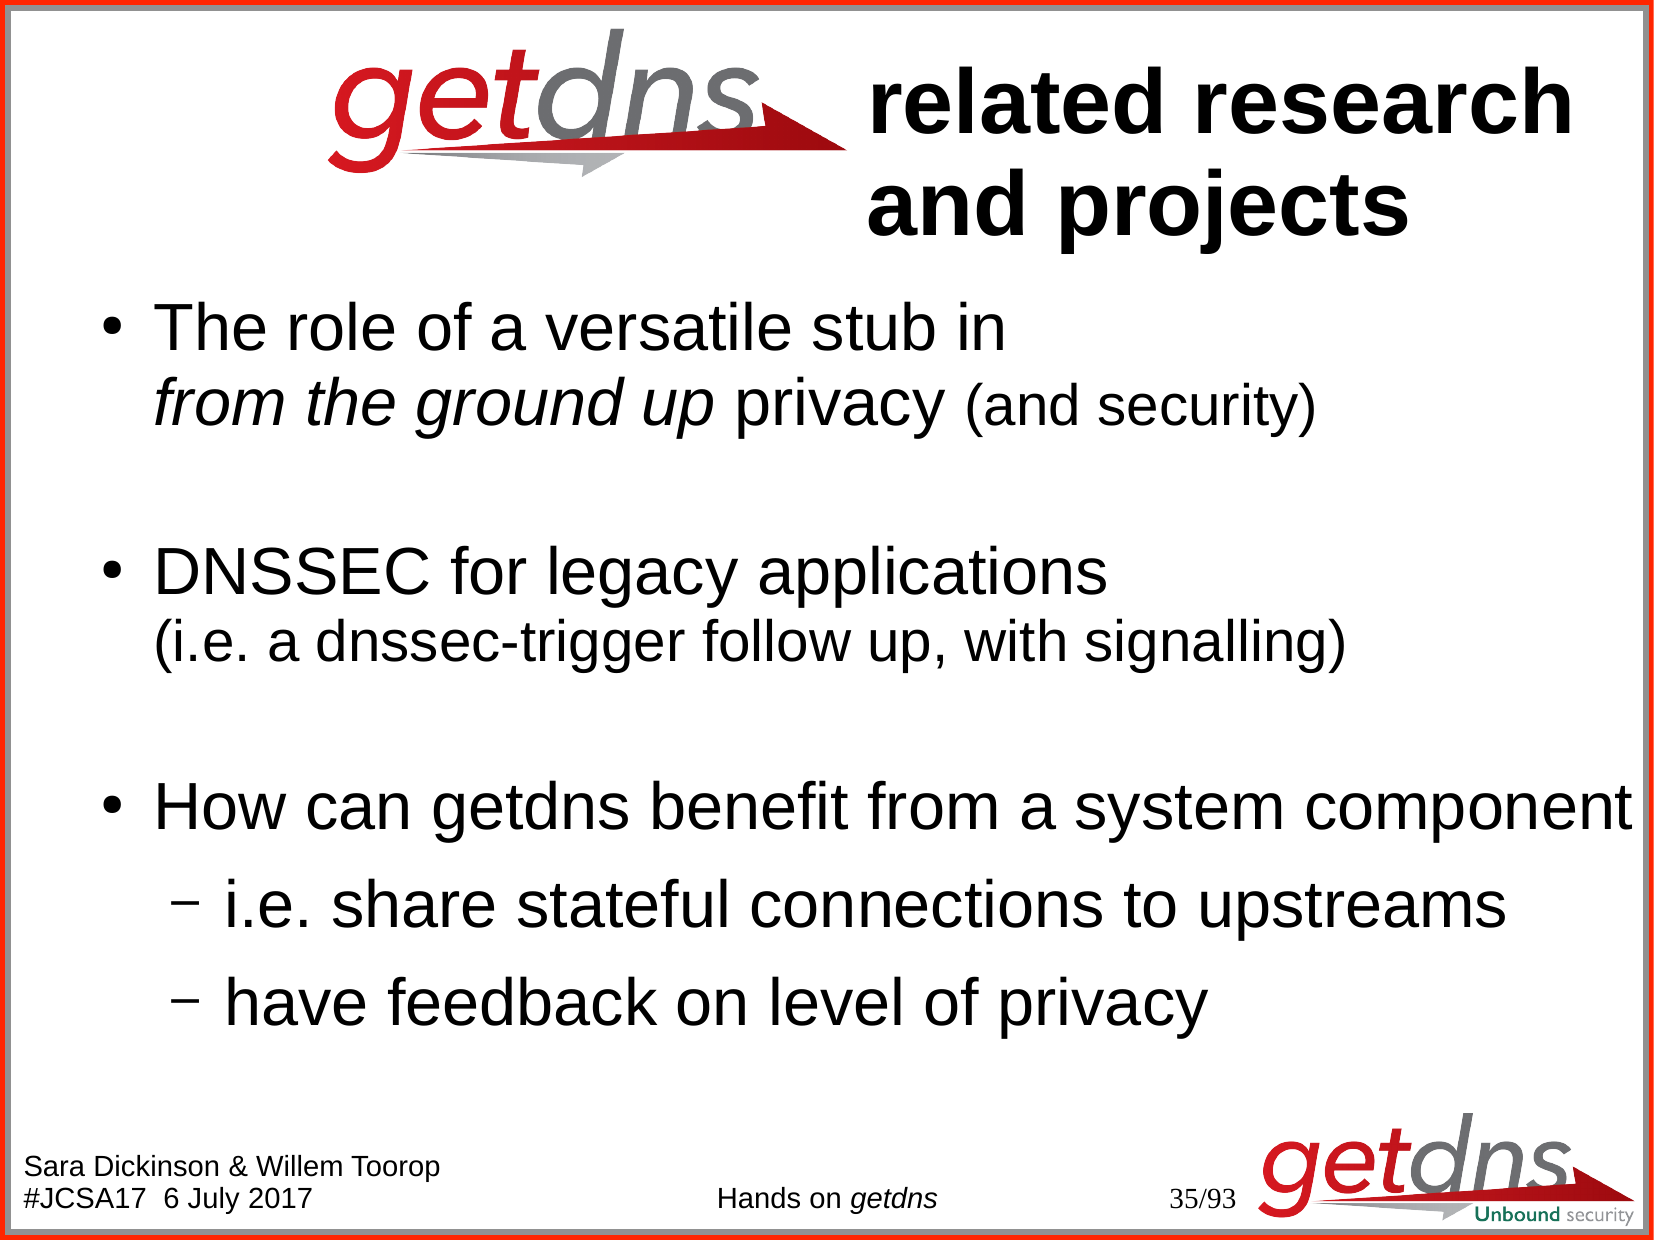

# related research and projects
The role of a versatile stub in
from the ground up privacy (and security)
DNSSEC for legacy applications
(i.e. a dnssec-trigger follow up, with signalling)
How can getdns benefit from a system component
i.e. share stateful connections to upstreams
have feedback on level of privacy
35